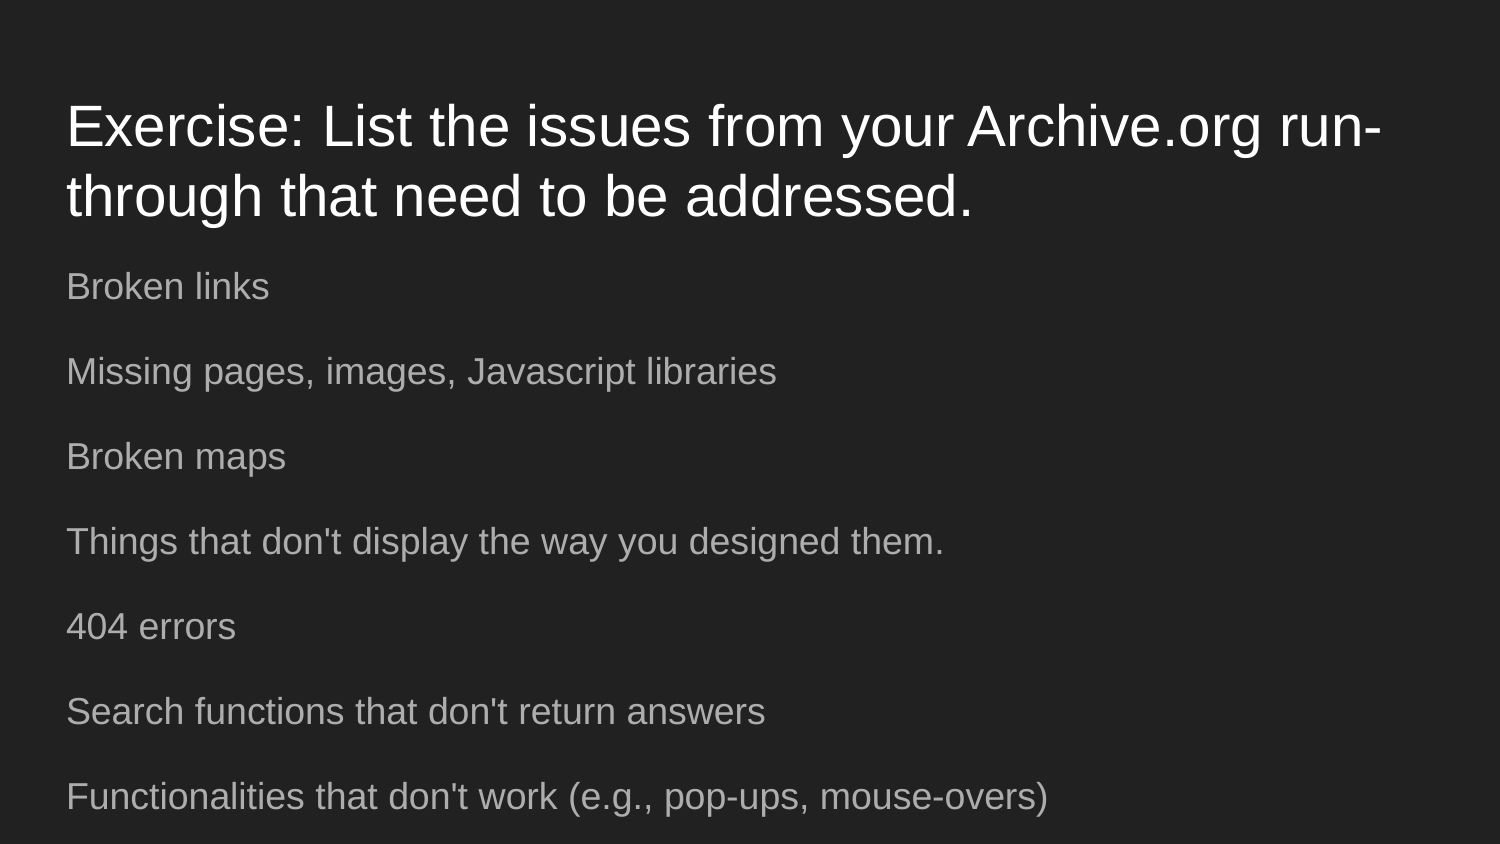

# Exercise: List the issues from your Archive.org run-through that need to be addressed.
Broken links
Missing pages, images, Javascript libraries
Broken maps
Things that don't display the way you designed them.
404 errors
Search functions that don't return answers
Functionalities that don't work (e.g., pop-ups, mouse-overs)